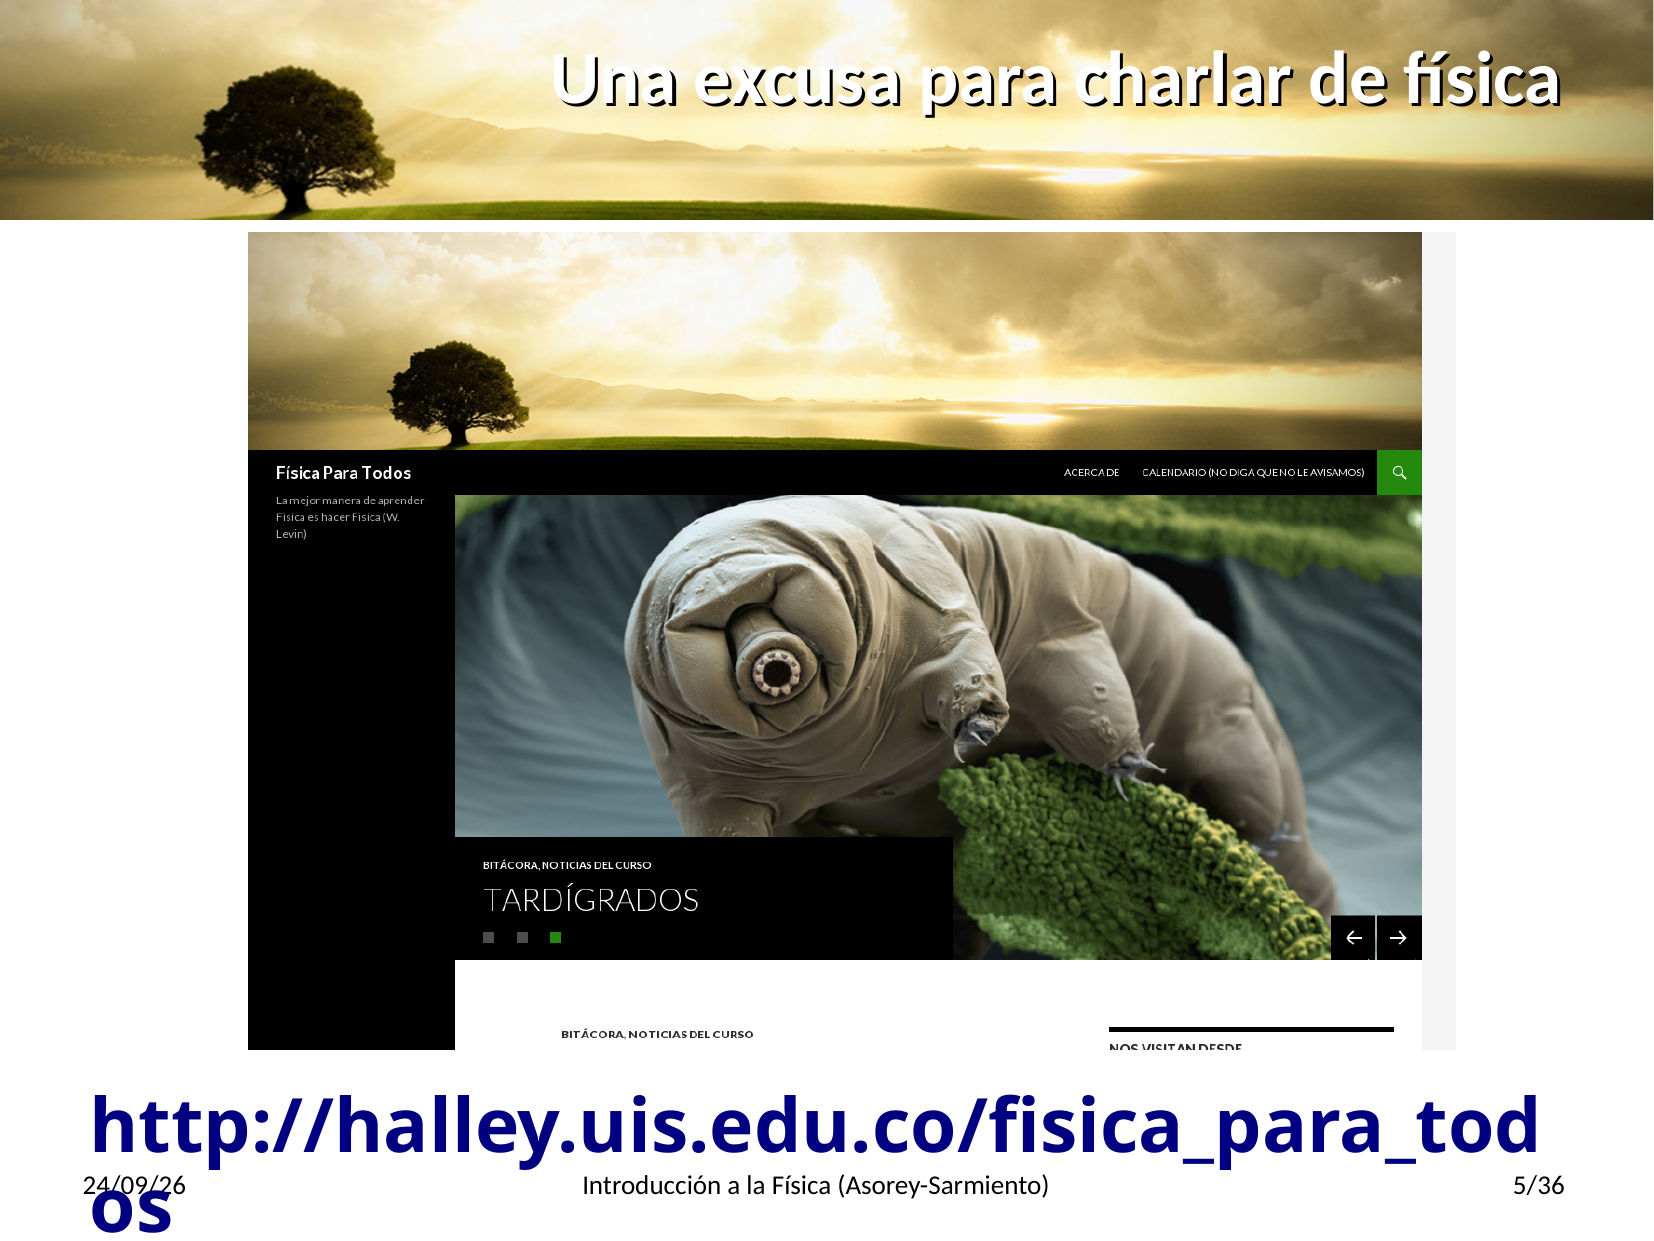

# Una excusa para charlar de física
http://halley.uis.edu.co/fisica_para_todos
Introducción a la Física (Asorey-Sarmiento)
5